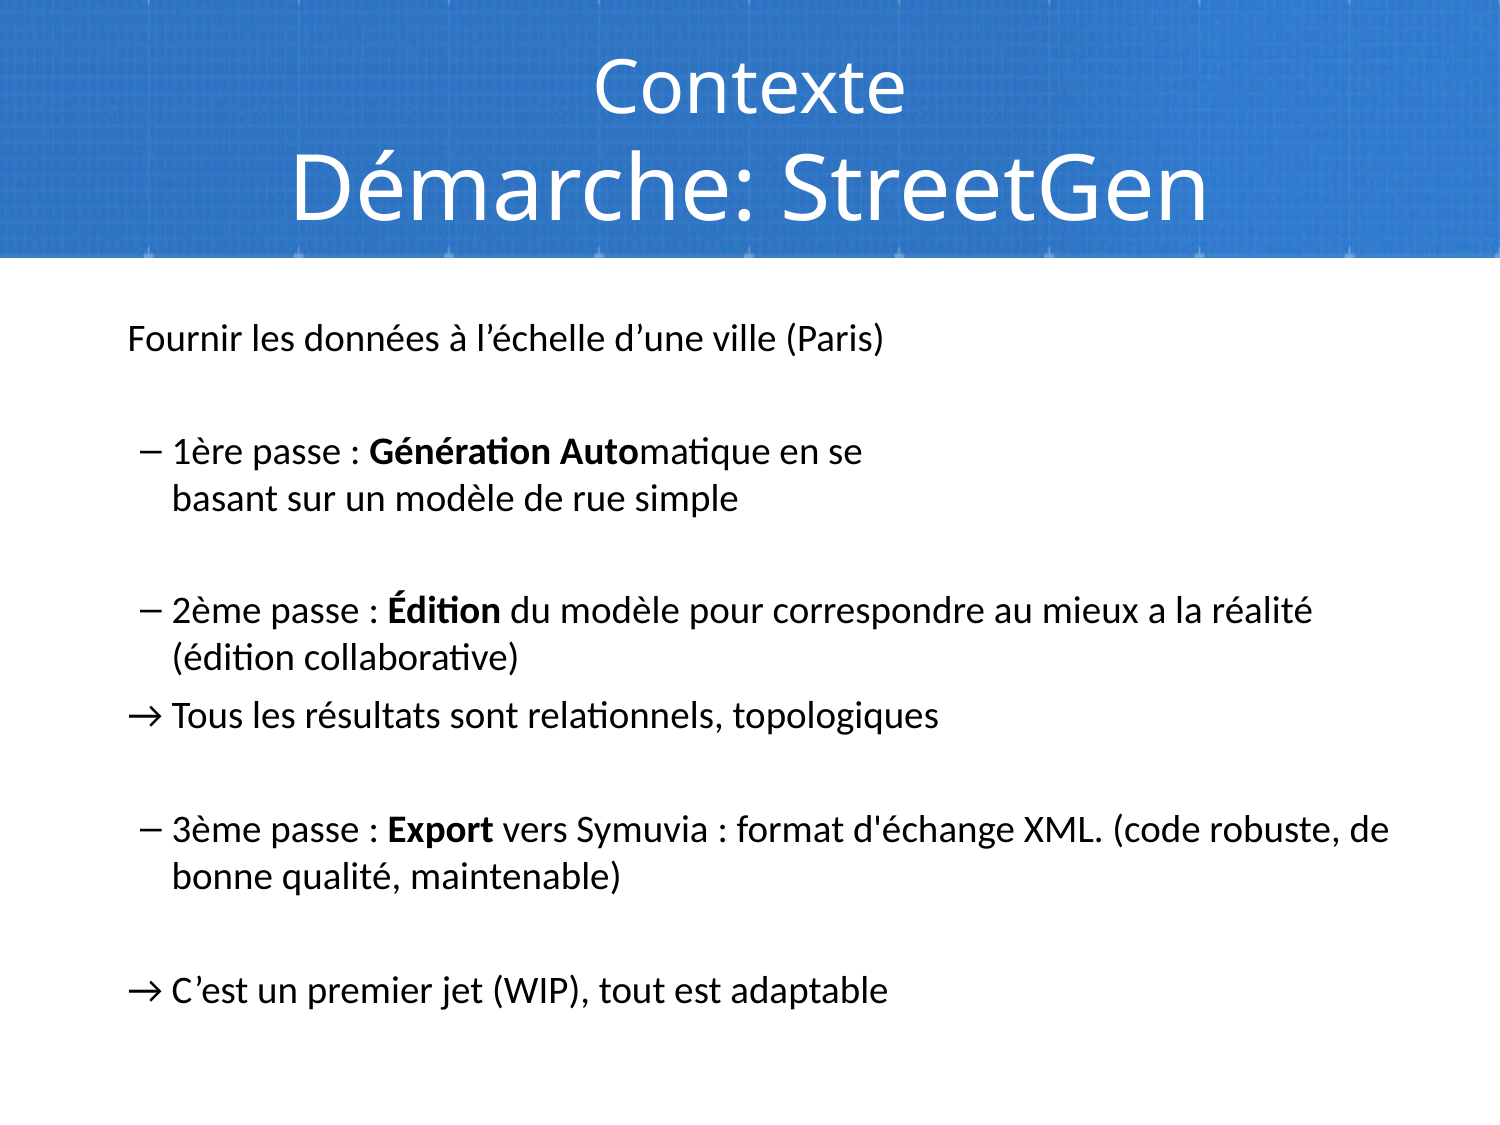

Contexte
Démarche: StreetGen
# Fournir les données à l’échelle d’une ville (Paris)
1ère passe : Génération Automatique en se
basant sur un modèle de rue simple
2ème passe : Édition du modèle pour correspondre au mieux a la réalité (édition collaborative)
→ Tous les résultats sont relationnels, topologiques
3ème passe : Export vers Symuvia : format d'échange XML. (code robuste, de bonne qualité, maintenable)
→ C’est un premier jet (WIP), tout est adaptable